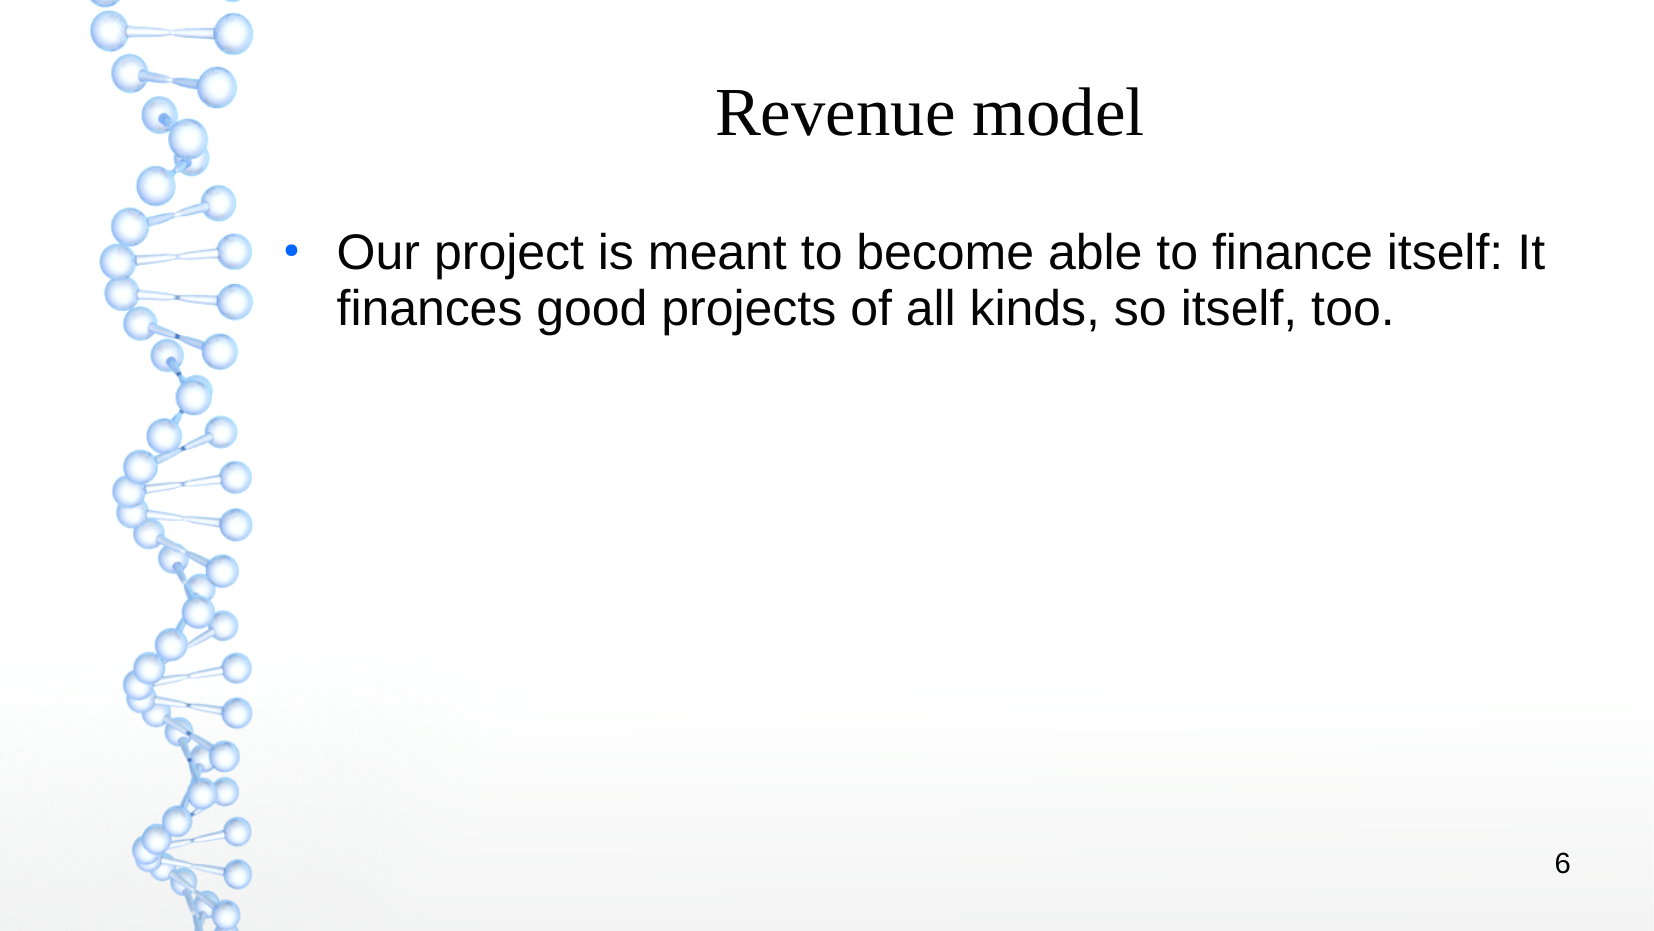

# Revenue model
Our project is meant to become able to finance itself: It finances good projects of all kinds, so itself, too.
6